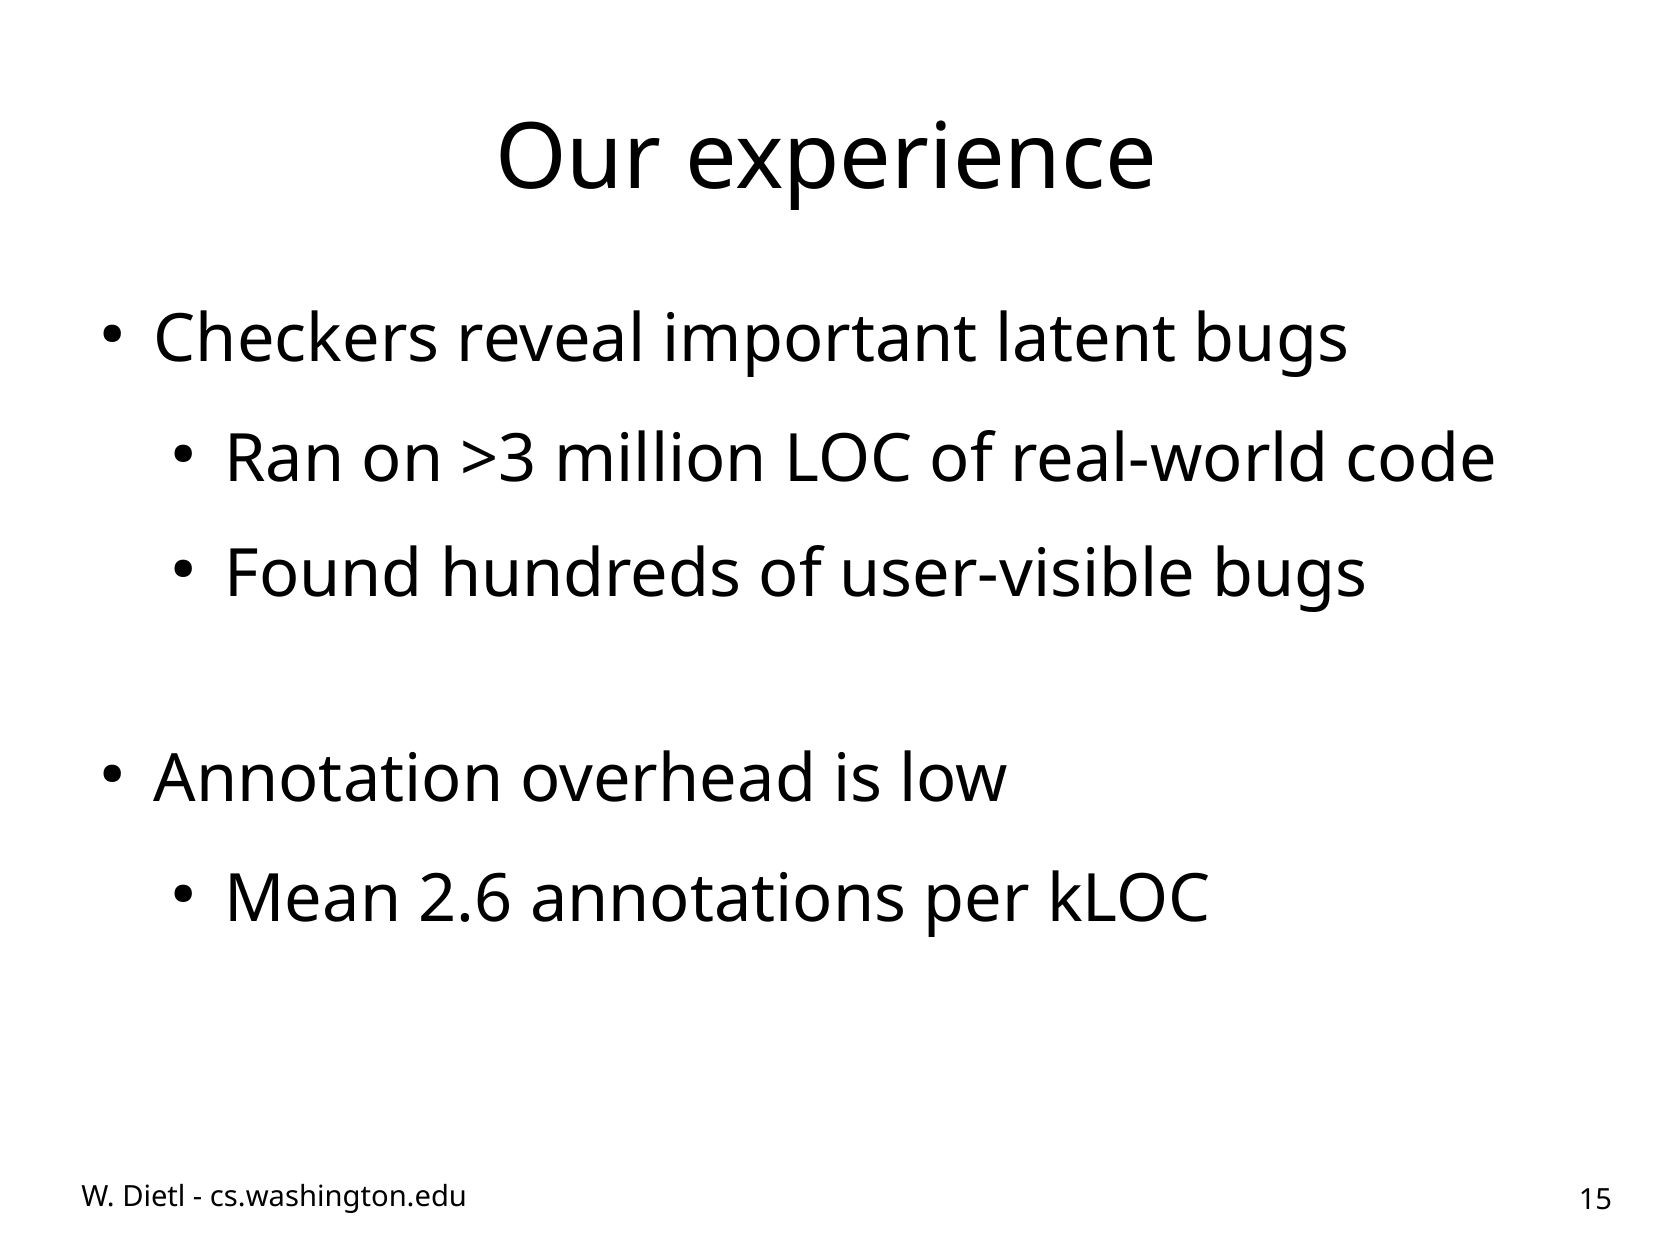

# Our experience
Checkers reveal important latent bugs
Ran on >3 million LOC of real-world code
Found hundreds of user-visible bugs
Annotation overhead is low
Mean 2.6 annotations per kLOC
W. Dietl - cs.washington.edu
15